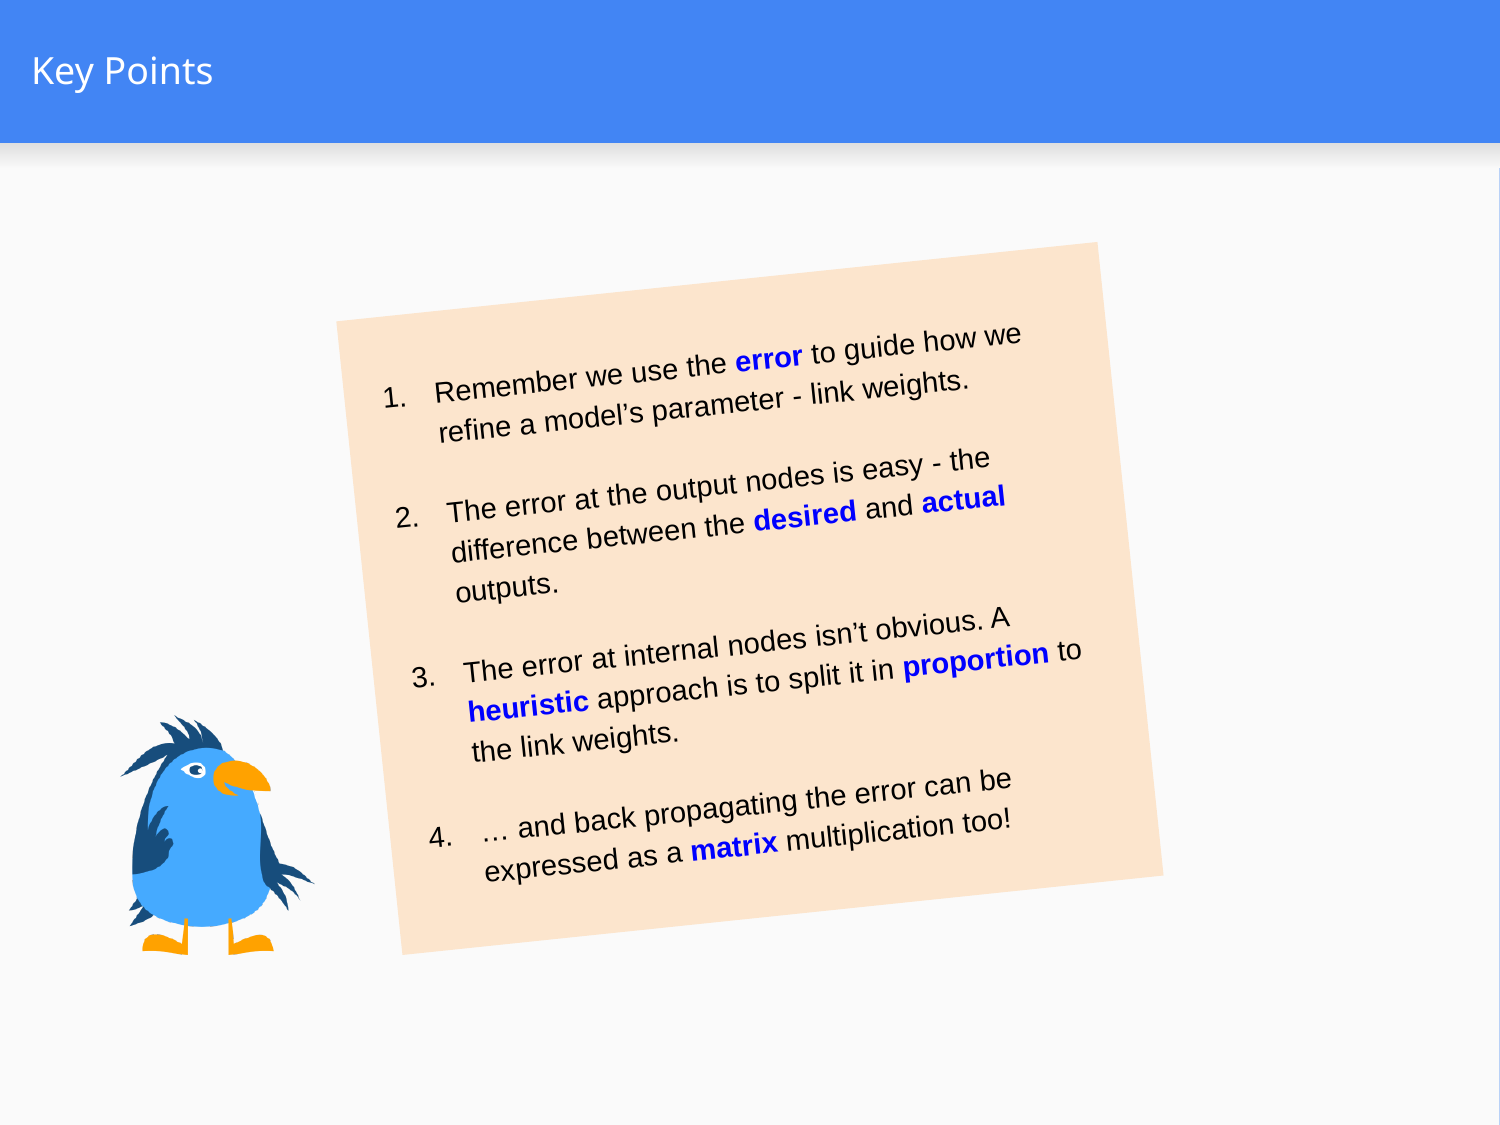

# Key Points
Remember we use the error to guide how we refine a model’s parameter - link weights.
The error at the output nodes is easy - the difference between the desired and actual outputs.
The error at internal nodes isn’t obvious. A heuristic approach is to split it in proportion to the link weights.
… and back propagating the error can be expressed as a matrix multiplication too!